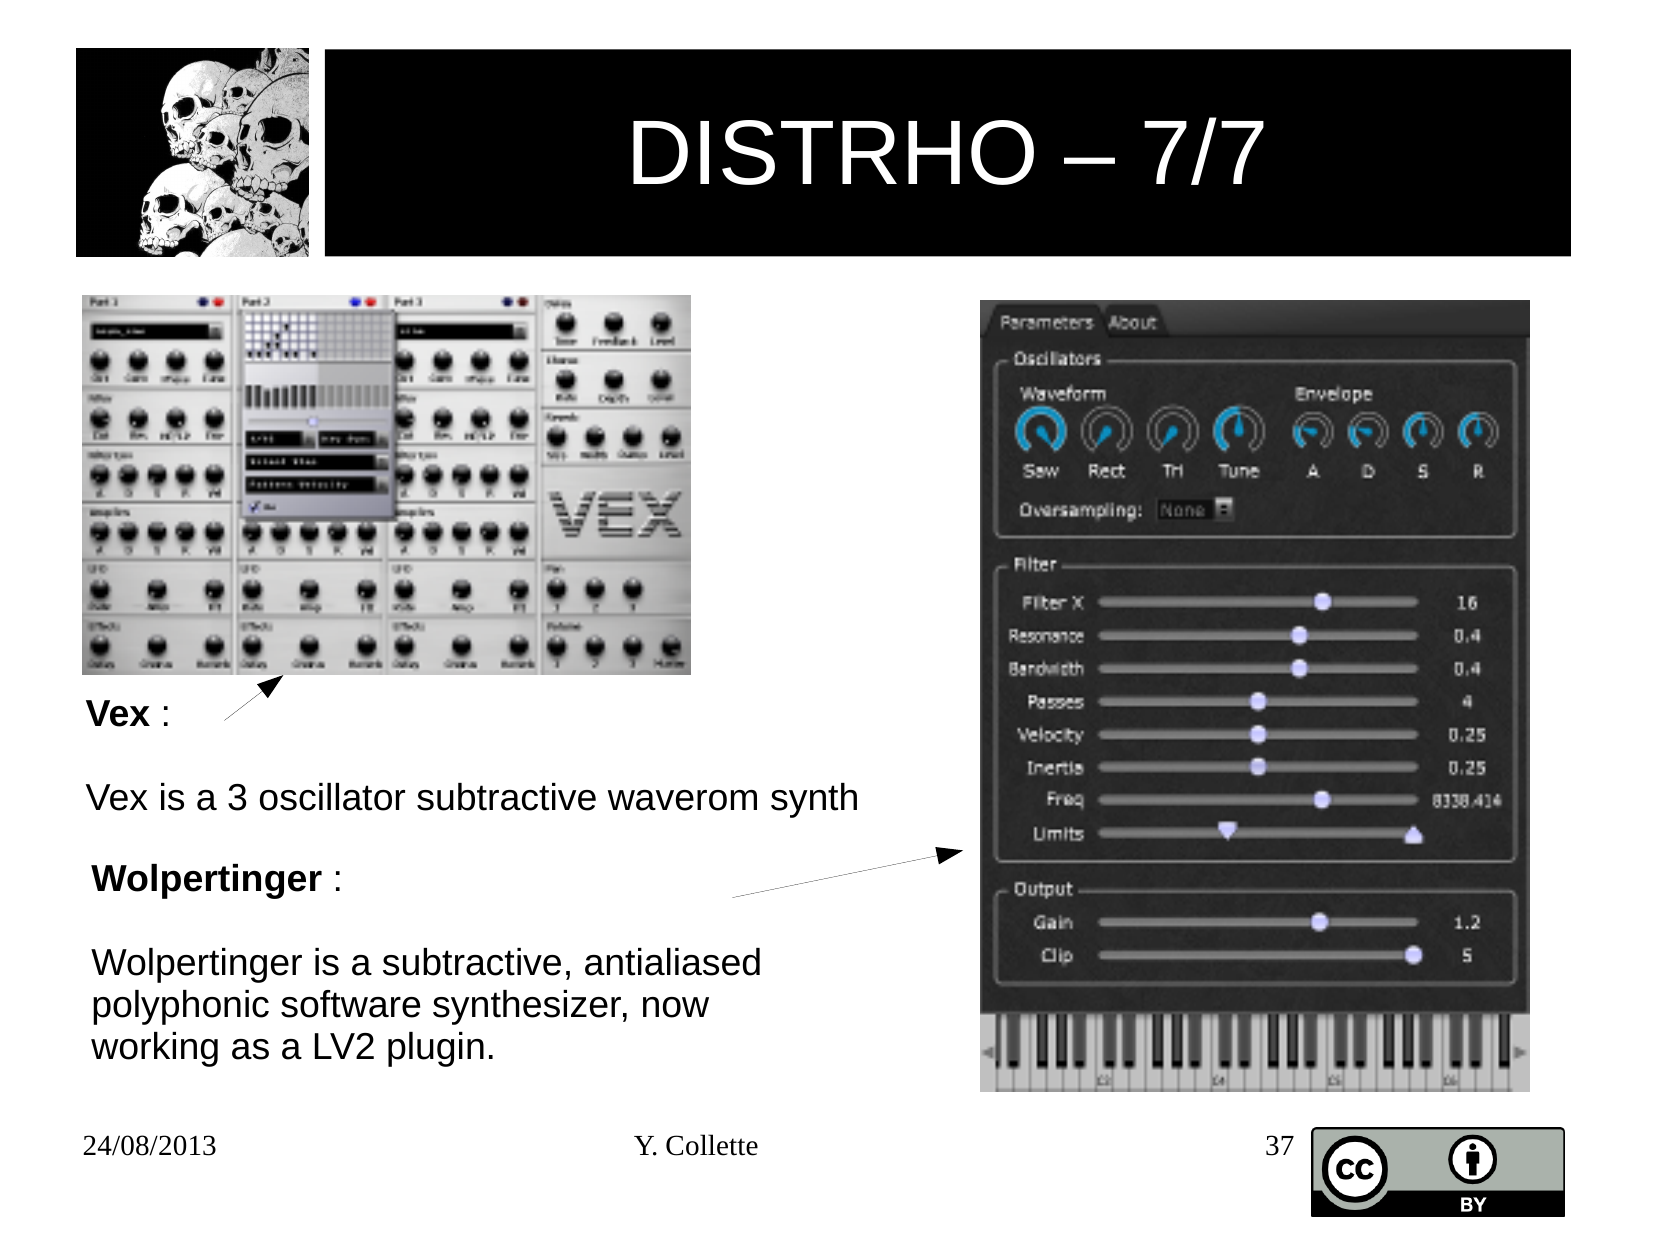

# DISTRHO – 7/7
Vex :
Vex is a 3 oscillator subtractive waverom synth
Wolpertinger :
Wolpertinger is a subtractive, antialiased polyphonic software synthesizer, now working as a LV2 plugin.
Y. Collette
37